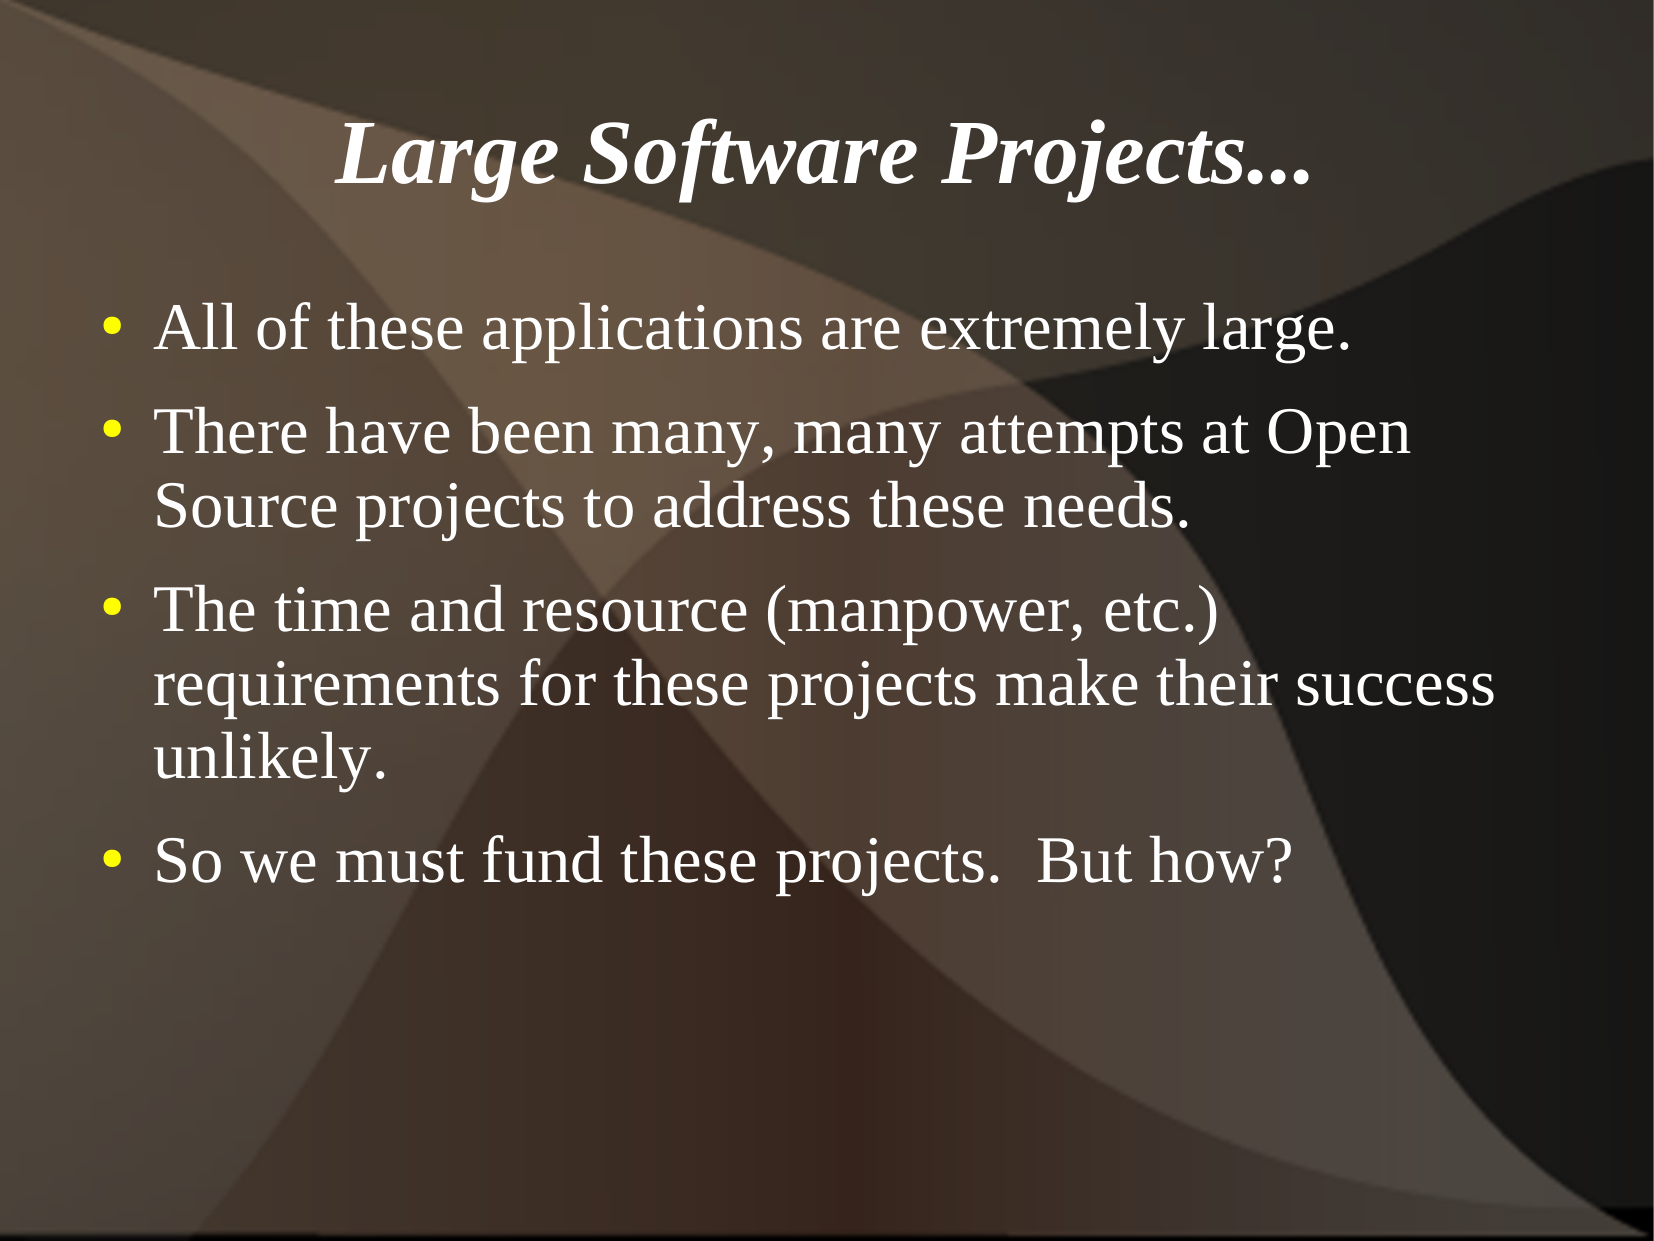

# Large Software Projects...
All of these applications are extremely large.
There have been many, many attempts at Open Source projects to address these needs.
The time and resource (manpower, etc.) requirements for these projects make their success unlikely.
So we must fund these projects. But how?